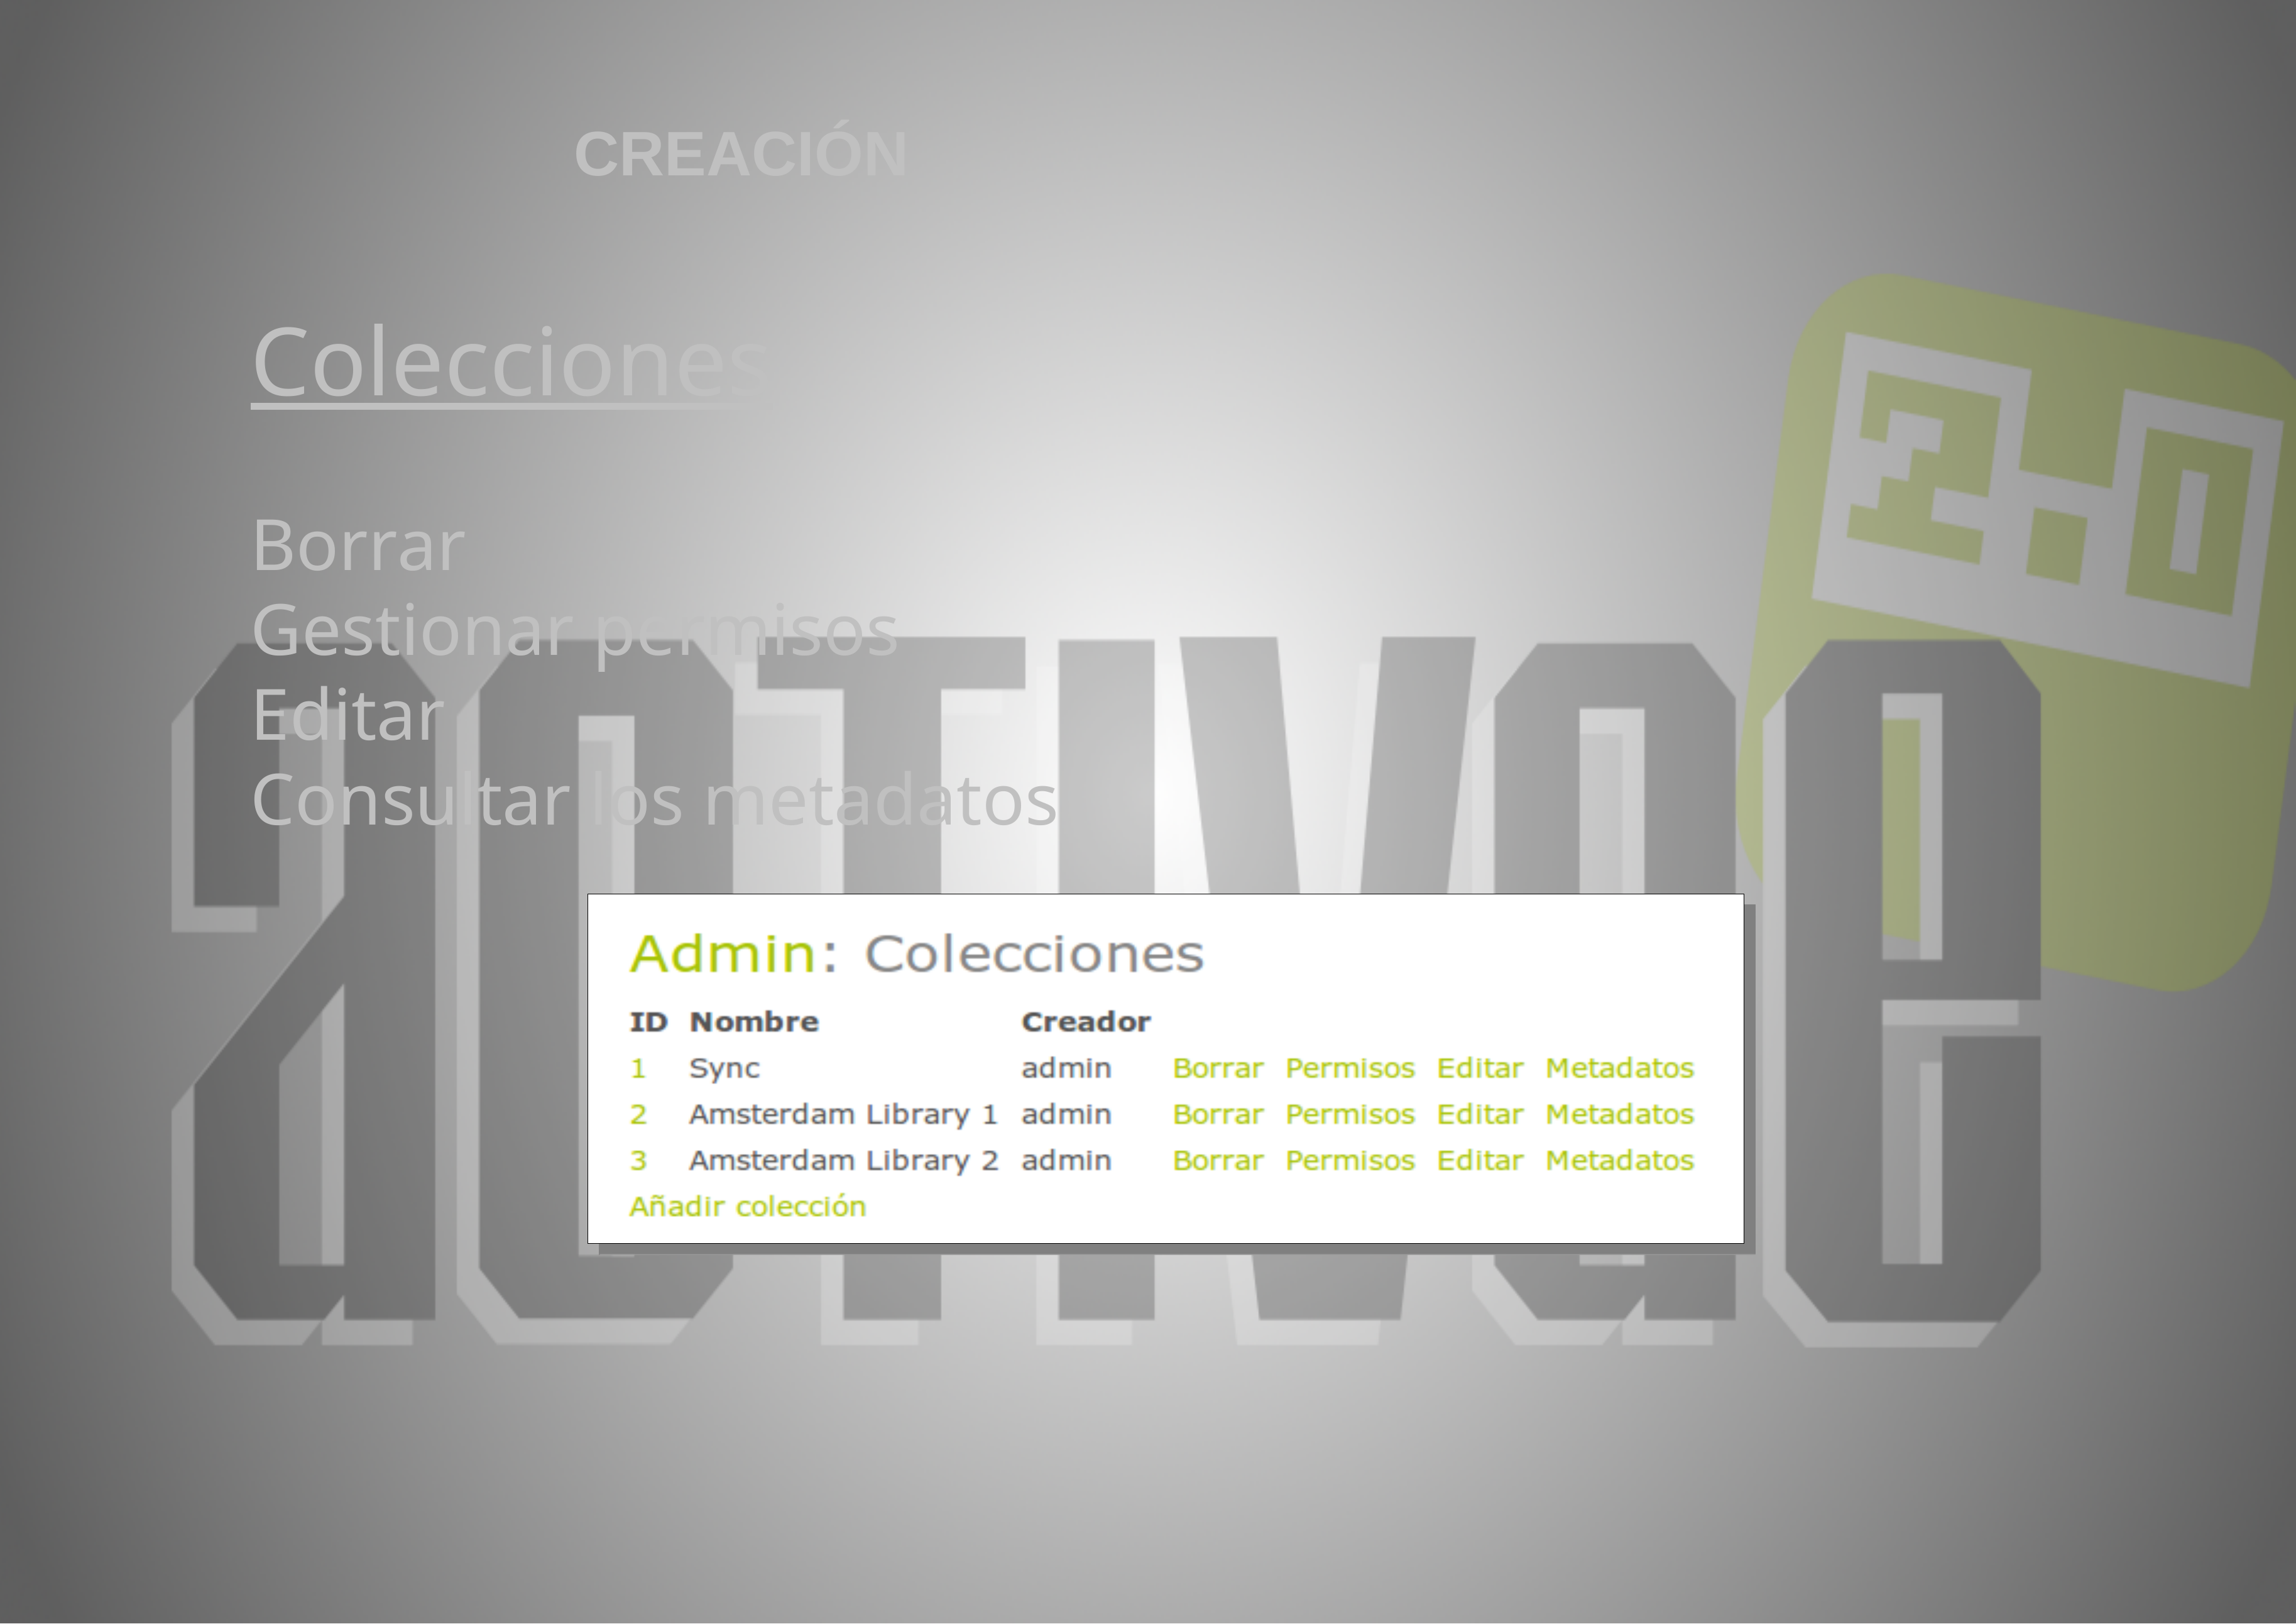

CREACIÓN
Colecciones
Borrar
Gestionar permisos
Editar
Consultar los metadatos